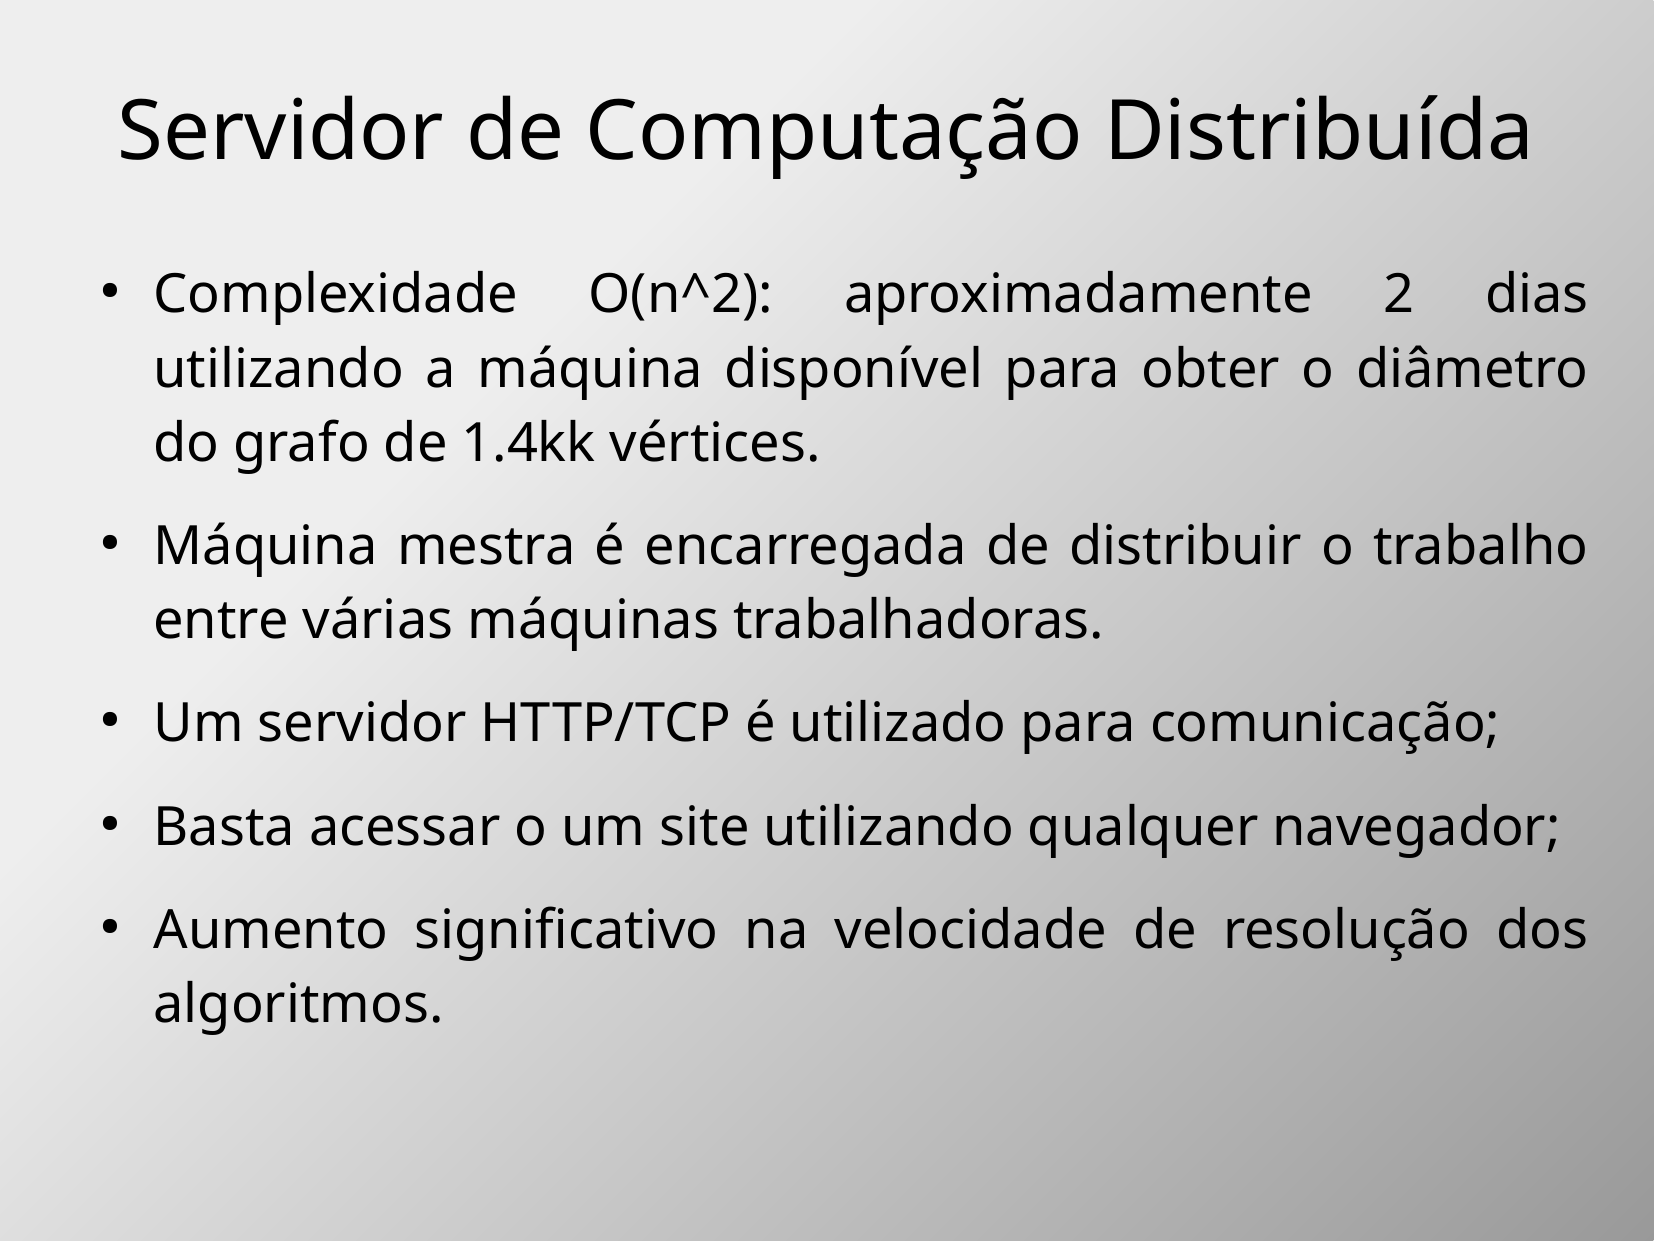

# Servidor de Computação Distribuída
Complexidade O(n^2): aproximadamente 2 dias utilizando a máquina disponível para obter o diâmetro do grafo de 1.4kk vértices.
Máquina mestra é encarregada de distribuir o trabalho entre várias máquinas trabalhadoras.
Um servidor HTTP/TCP é utilizado para comunicação;
Basta acessar o um site utilizando qualquer navegador;
Aumento significativo na velocidade de resolução dos algoritmos.